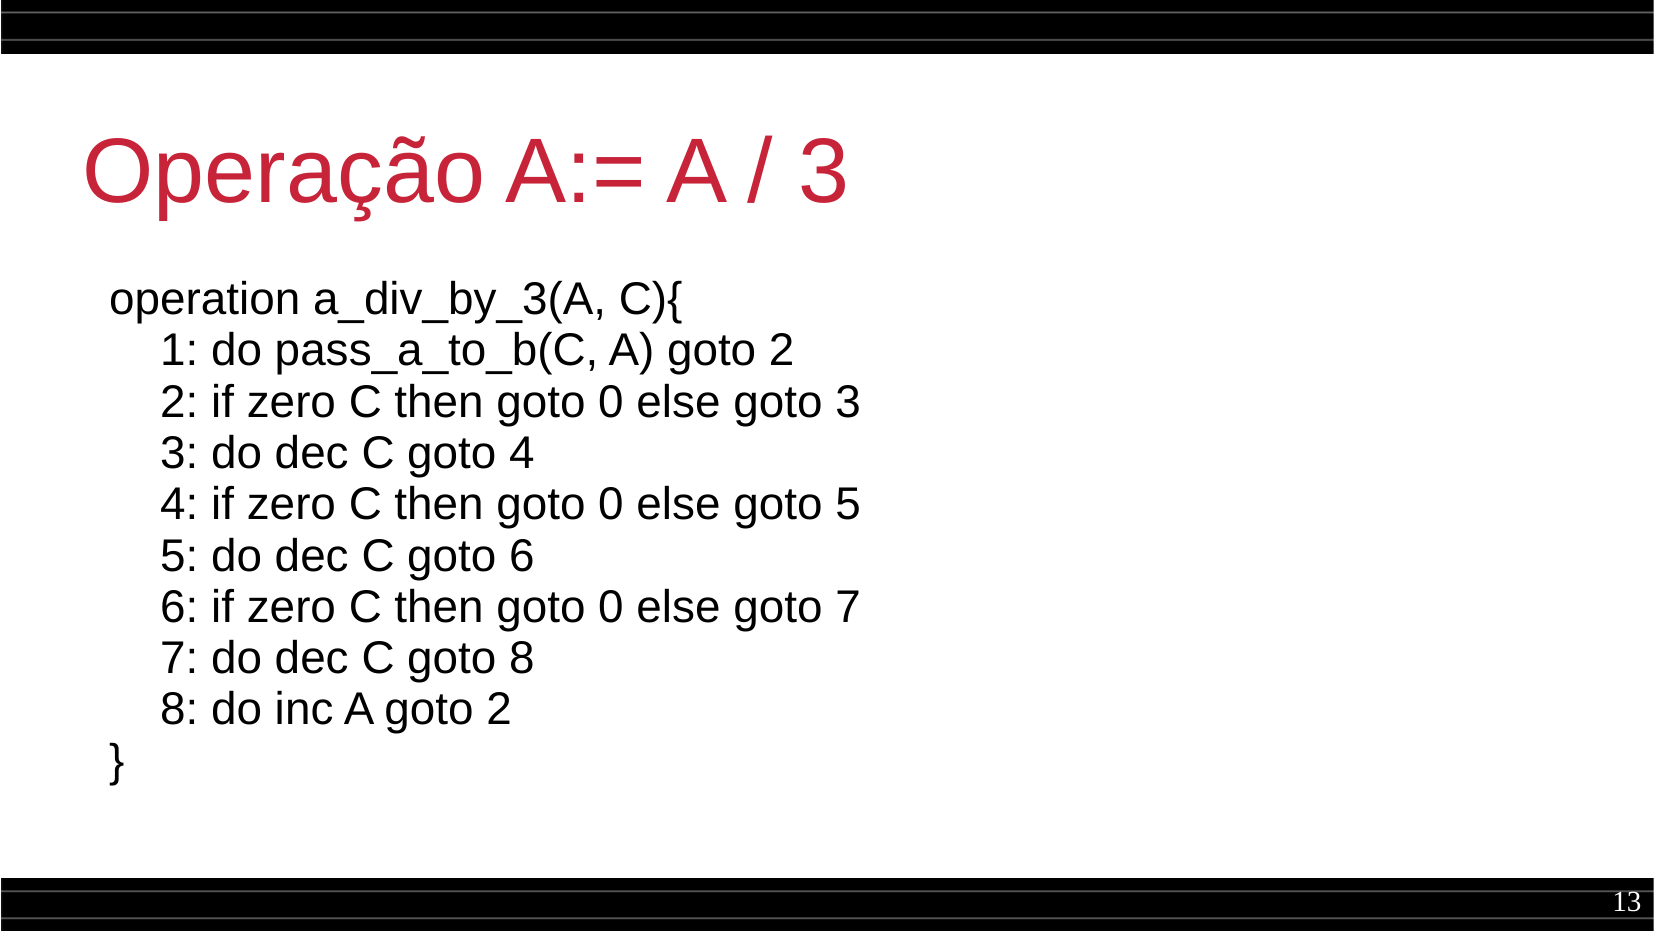

# Operação A:= A / 3
operation a_div_by_3(A, C){
 1: do pass_a_to_b(C, A) goto 2
 2: if zero C then goto 0 else goto 3
 3: do dec C goto 4
 4: if zero C then goto 0 else goto 5
 5: do dec C goto 6
 6: if zero C then goto 0 else goto 7
 7: do dec C goto 8
 8: do inc A goto 2
}